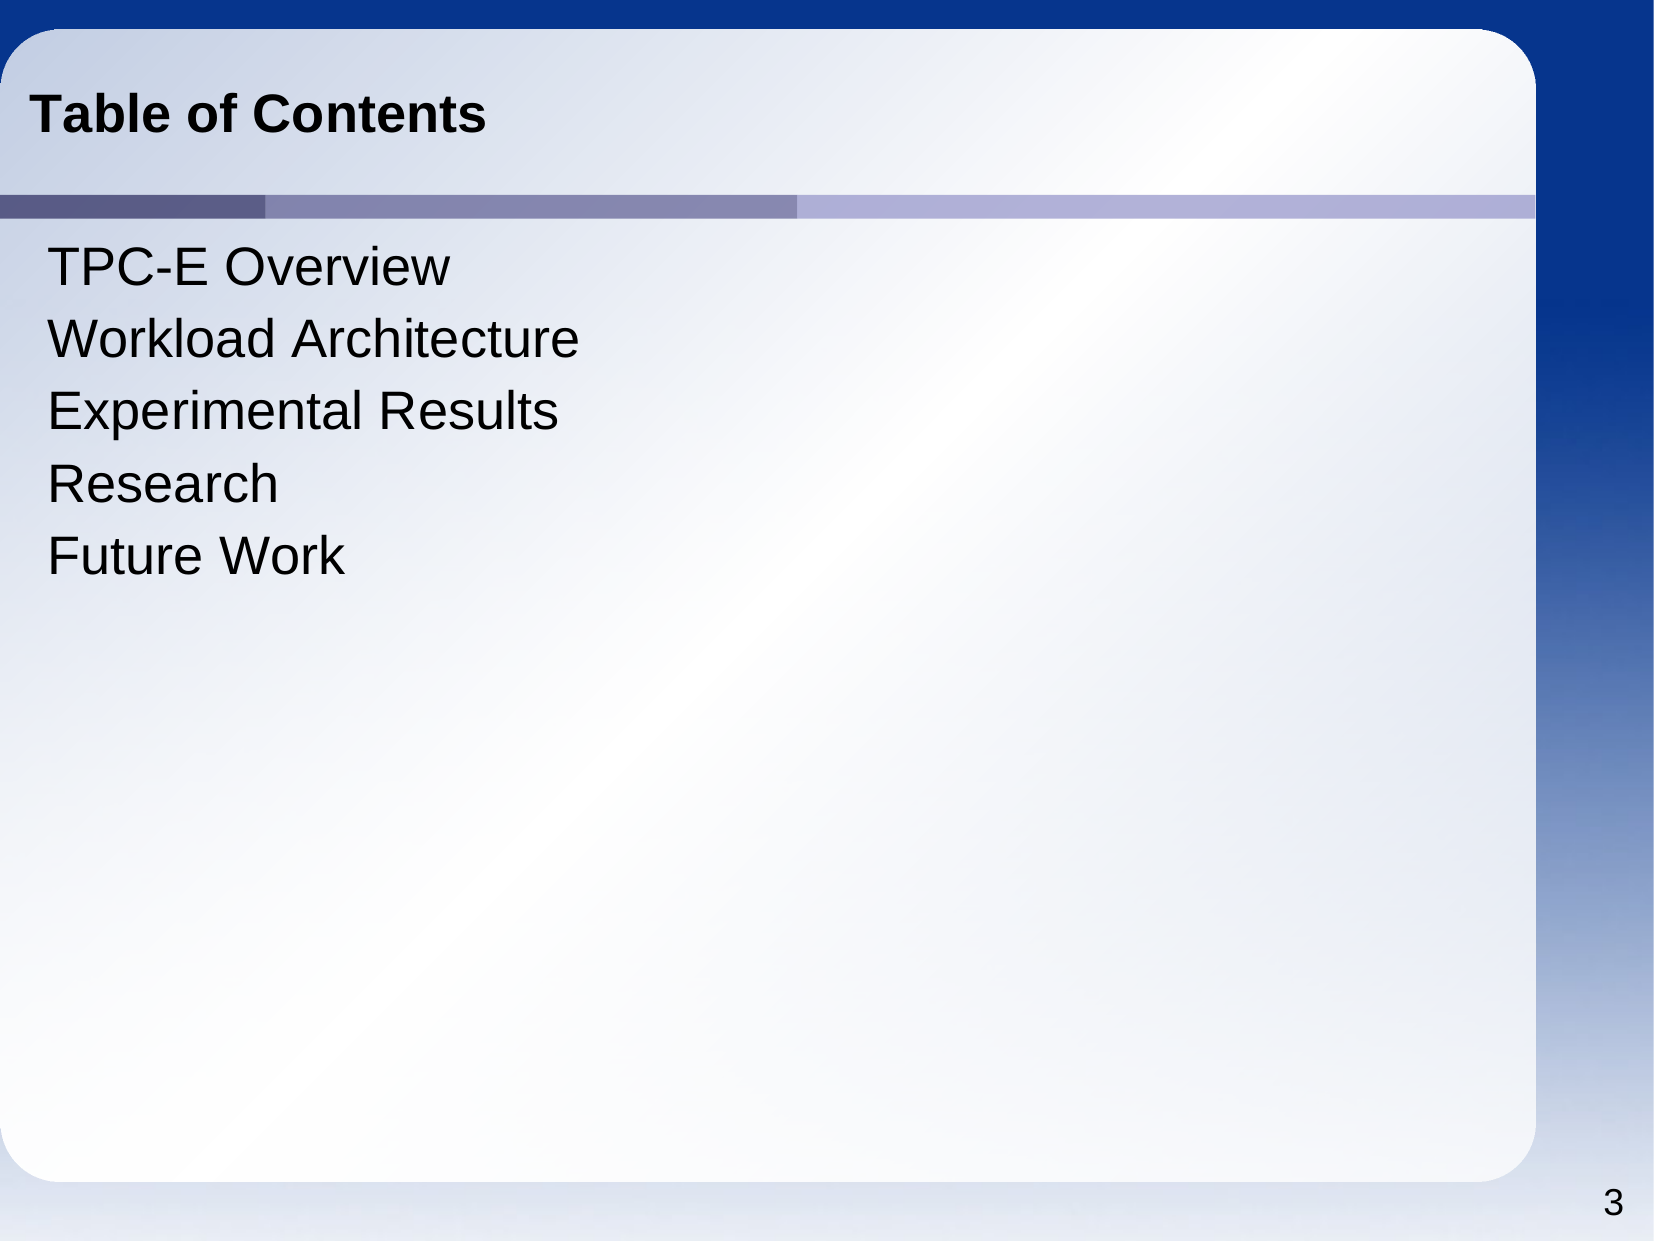

# Table of Contents
TPC-E Overview
Workload Architecture
Experimental Results
Research
Future Work
3